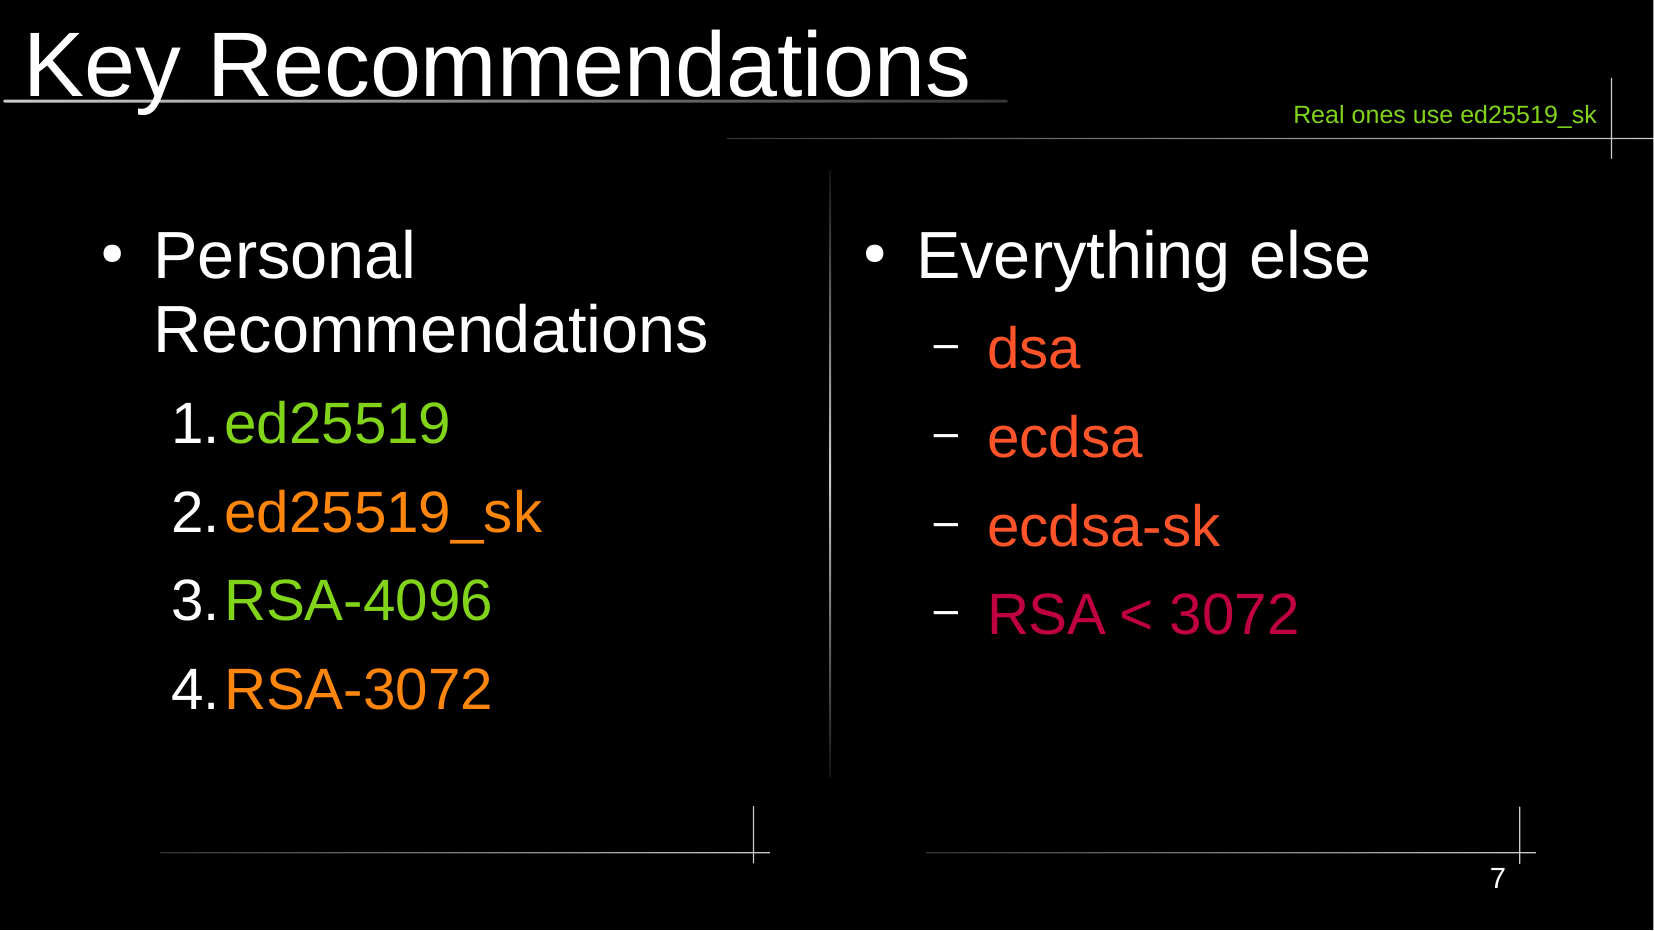

# Key Recommendations
Real ones use ed25519_sk
Personal Recommendations
ed25519
ed25519_sk
RSA-4096
RSA-3072
Everything else
dsa
ecdsa
ecdsa-sk
RSA < 3072
7